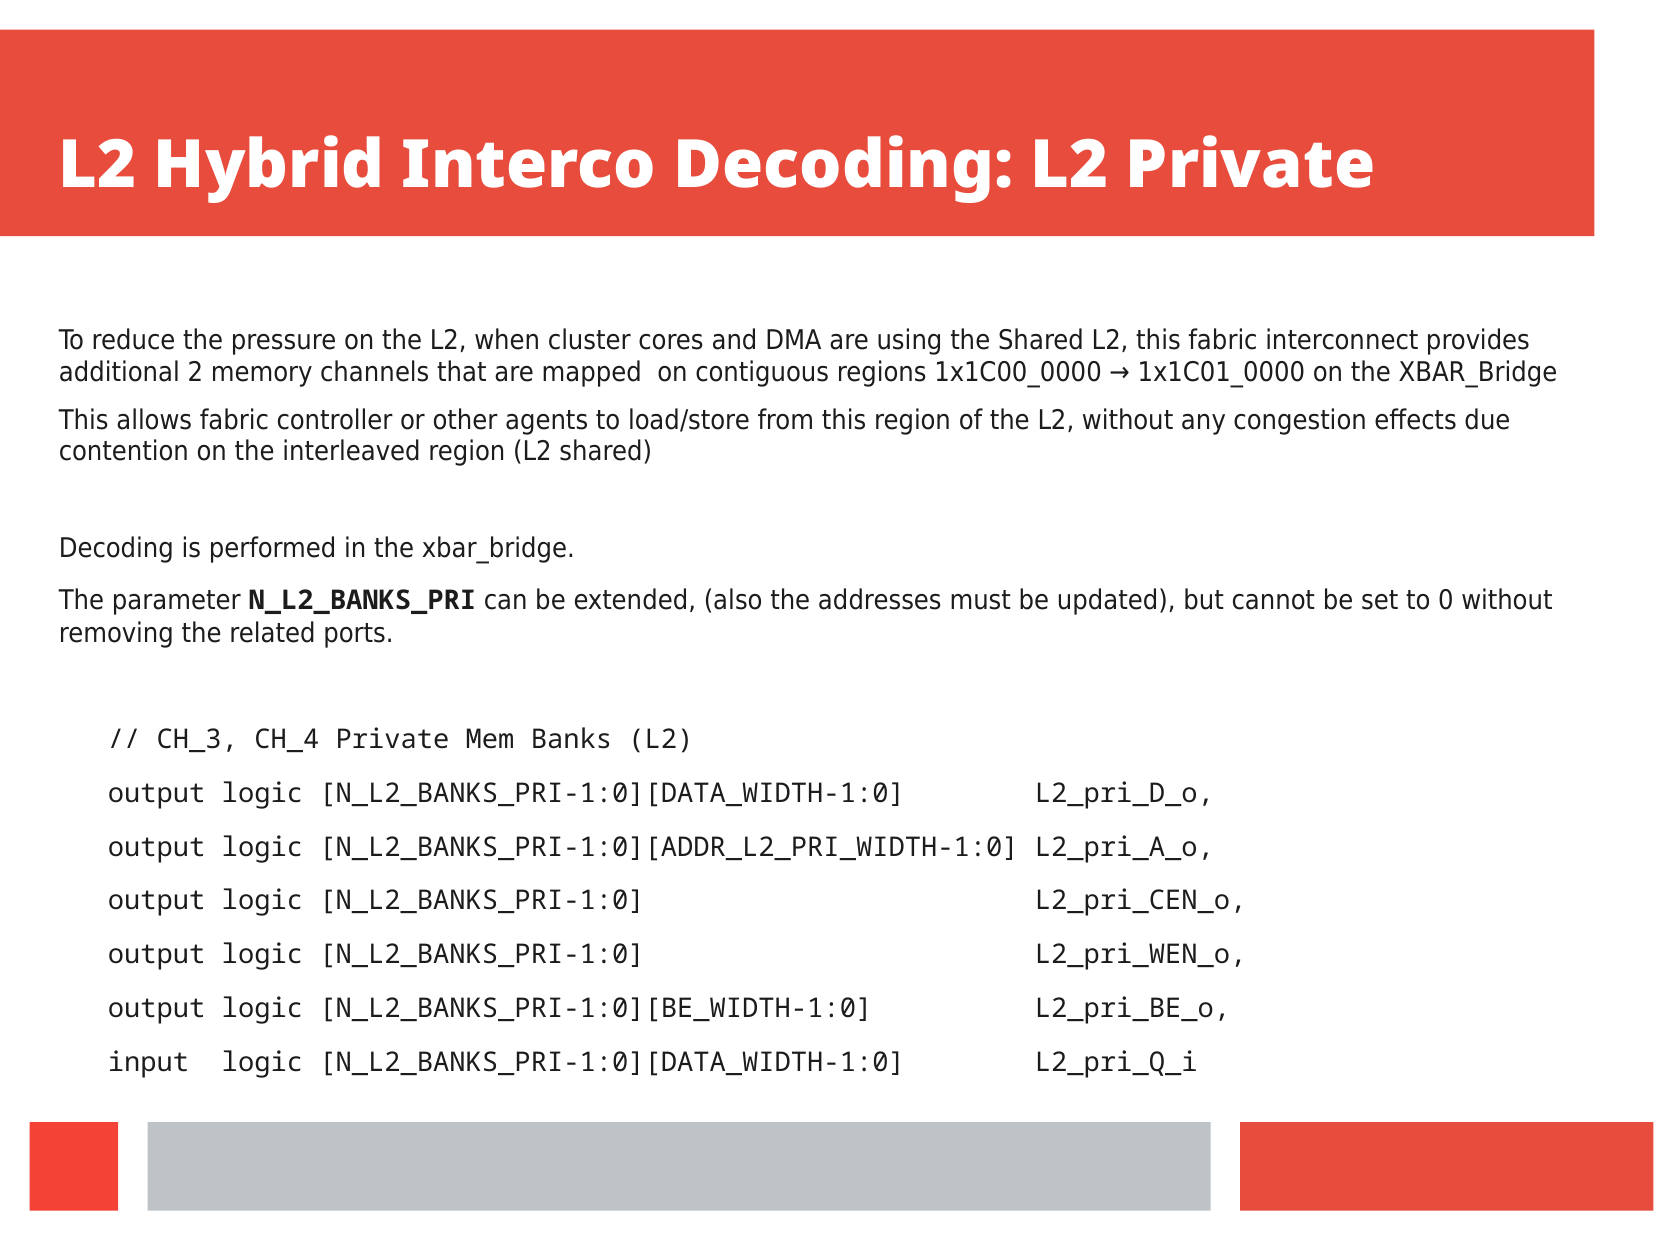

# L2 Hybrid Interco Decoding: L2 Private
To reduce the pressure on the L2, when cluster cores and DMA are using the Shared L2, this fabric interconnect provides additional 2 memory channels that are mapped on contiguous regions 1x1C00_0000 → 1x1C01_0000 on the XBAR_Bridge
This allows fabric controller or other agents to load/store from this region of the L2, without any congestion effects due contention on the interleaved region (L2 shared)
Decoding is performed in the xbar_bridge.
The parameter N_L2_BANKS_PRI can be extended, (also the addresses must be updated), but cannot be set to 0 without removing the related ports.
 // CH_3, CH_4 Private Mem Banks (L2)
 output logic [N_L2_BANKS_PRI-1:0][DATA_WIDTH-1:0] L2_pri_D_o,
 output logic [N_L2_BANKS_PRI-1:0][ADDR_L2_PRI_WIDTH-1:0] L2_pri_A_o,
 output logic [N_L2_BANKS_PRI-1:0] L2_pri_CEN_o,
 output logic [N_L2_BANKS_PRI-1:0] L2_pri_WEN_o,
 output logic [N_L2_BANKS_PRI-1:0][BE_WIDTH-1:0] L2_pri_BE_o,
 input logic [N_L2_BANKS_PRI-1:0][DATA_WIDTH-1:0] L2_pri_Q_i